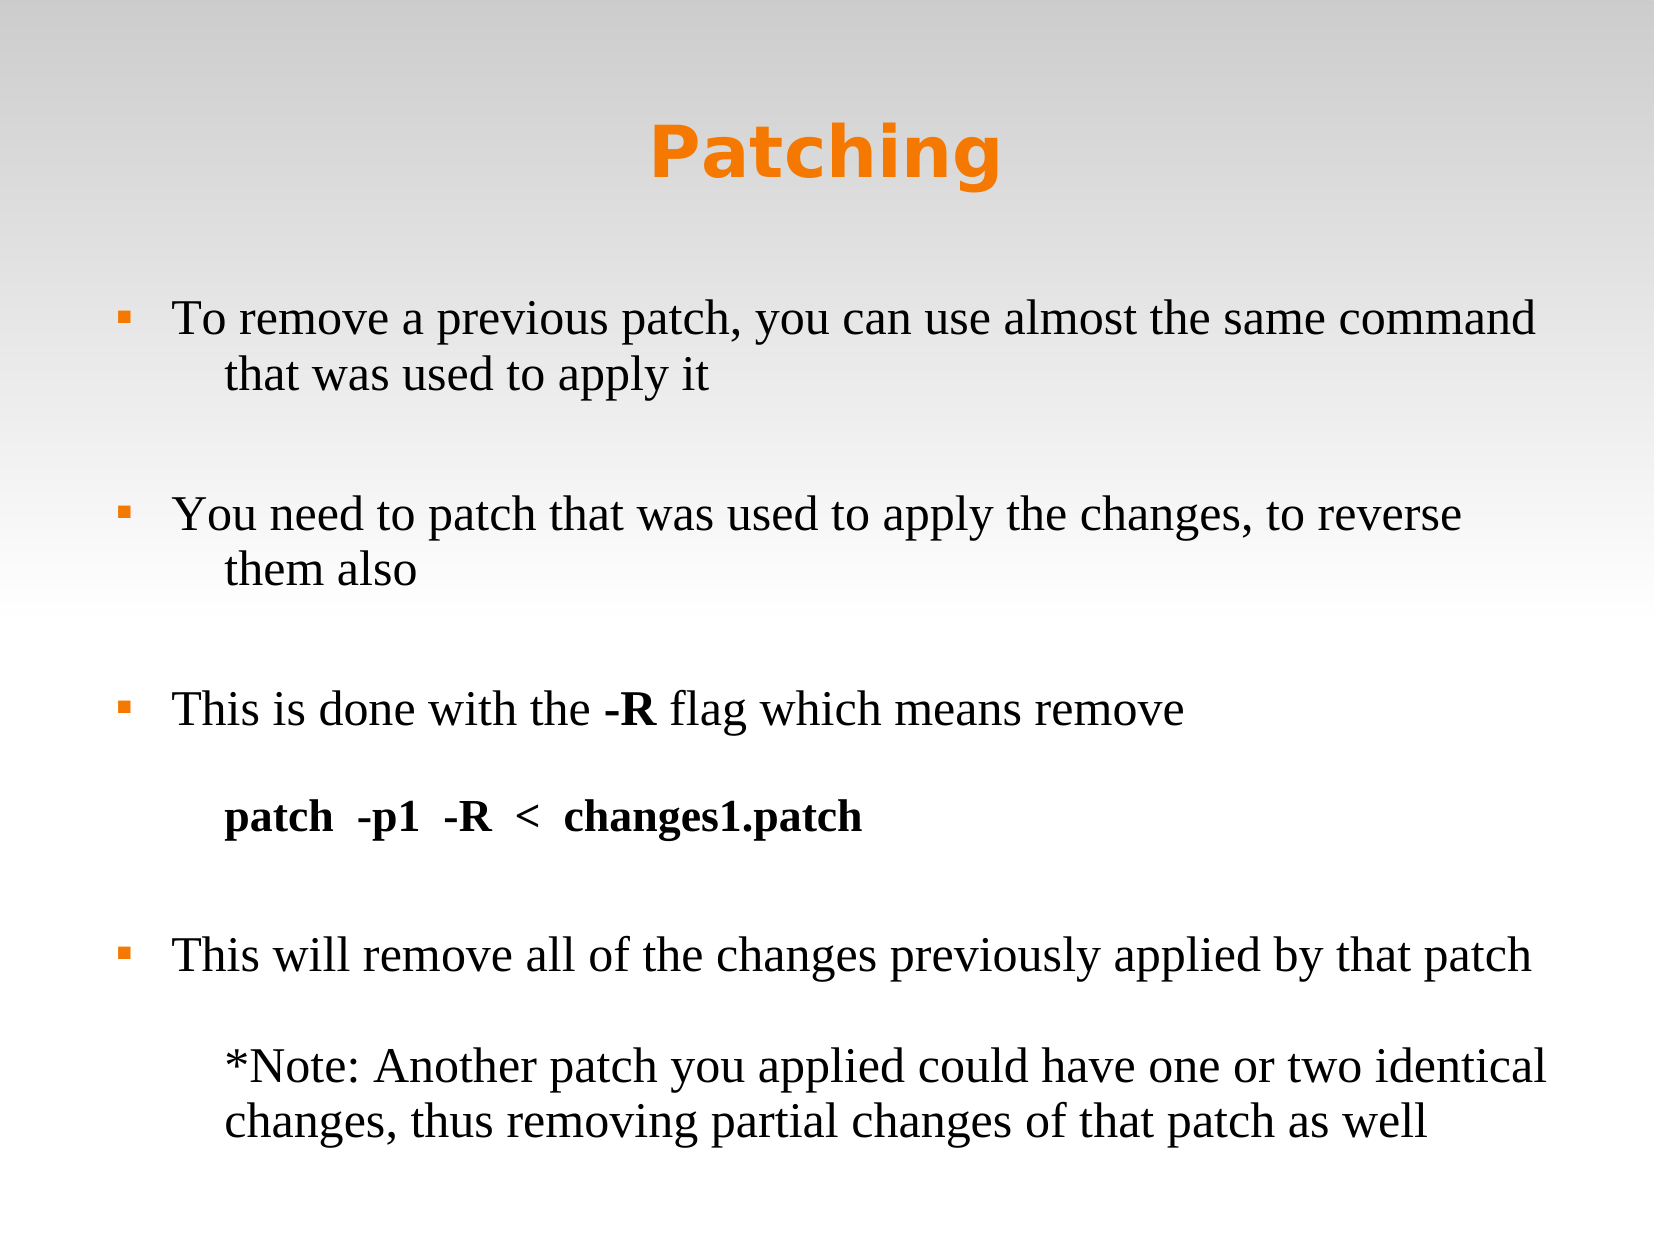

# Patching
To remove a previous patch, you can use almost the same command that was used to apply it
You need to patch that was used to apply the changes, to reverse them also
This is done with the -R flag which means remove
patch -p1 -R < changes1.patch
This will remove all of the changes previously applied by that patch
*Note: Another patch you applied could have one or two identical changes, thus removing partial changes of that patch as well